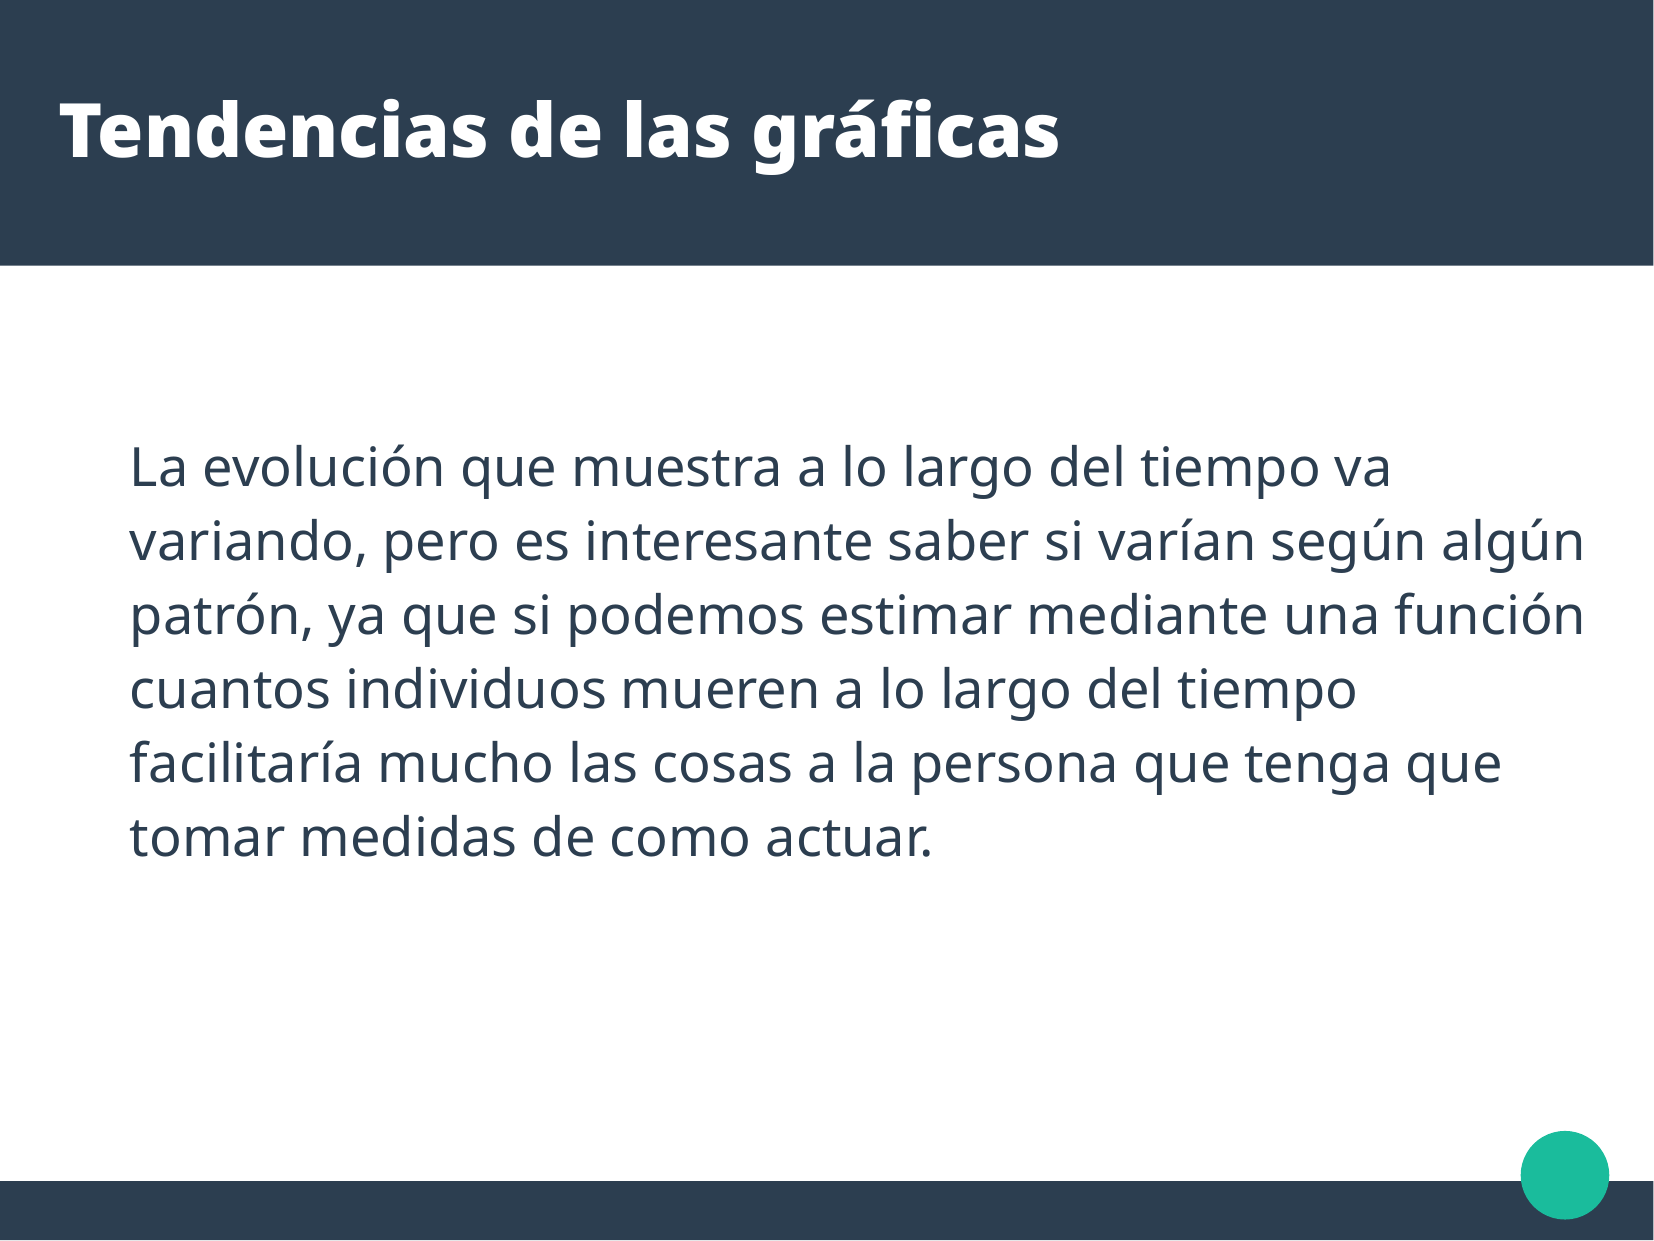

# Tendencias de las gráficas
La evolución que muestra a lo largo del tiempo va variando, pero es interesante saber si varían según algún patrón, ya que si podemos estimar mediante una función cuantos individuos mueren a lo largo del tiempo facilitaría mucho las cosas a la persona que tenga que tomar medidas de como actuar.